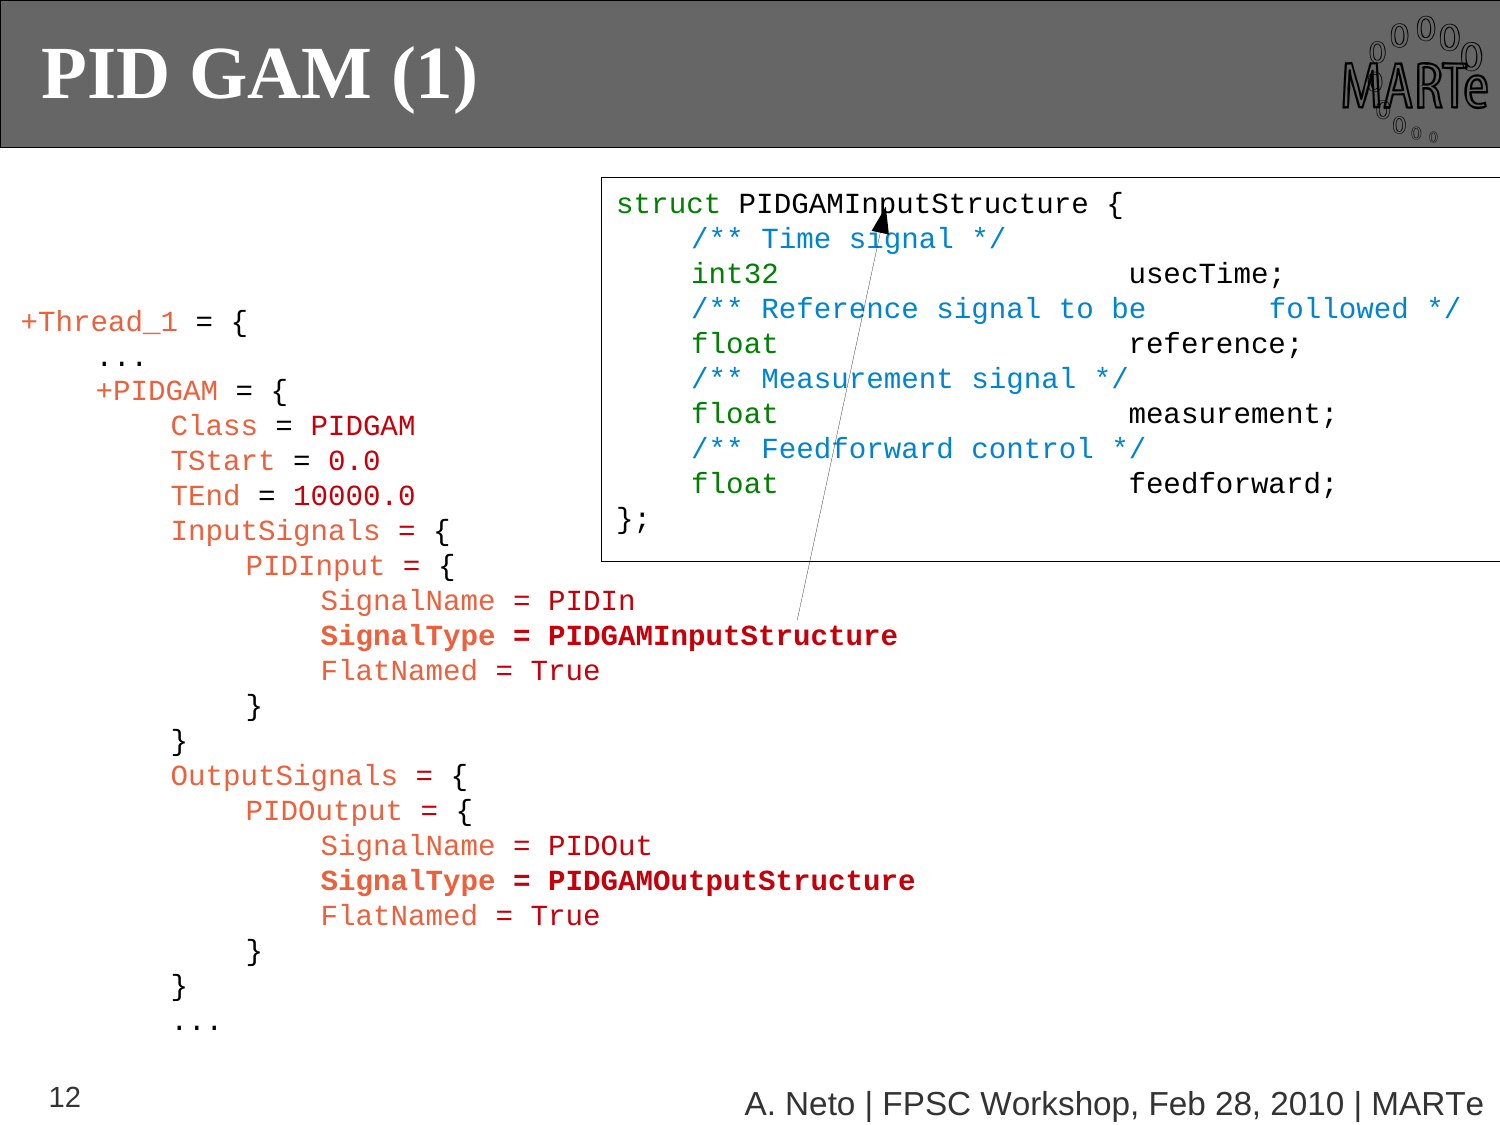

# PID GAM (1)
struct PIDGAMInputStructure {
	/** Time signal */
	int32 usecTime;
	/** Reference signal to be 	 followed */
	float reference;
	/** Measurement signal */
	float measurement;
	/** Feedforward control */
	float feedforward;
};
+Thread_1 = {
	...
	+PIDGAM = {
		Class = PIDGAM
		TStart = 0.0
		TEnd = 10000.0
		InputSignals = {
			PIDInput = {
				SignalName = PIDIn
				SignalType = PIDGAMInputStructure
				FlatNamed = True
			}
		}
		OutputSignals = {
			PIDOutput = {
				SignalName = PIDOut
				SignalType = PIDGAMOutputStructure
				FlatNamed = True
			}
		}
		...